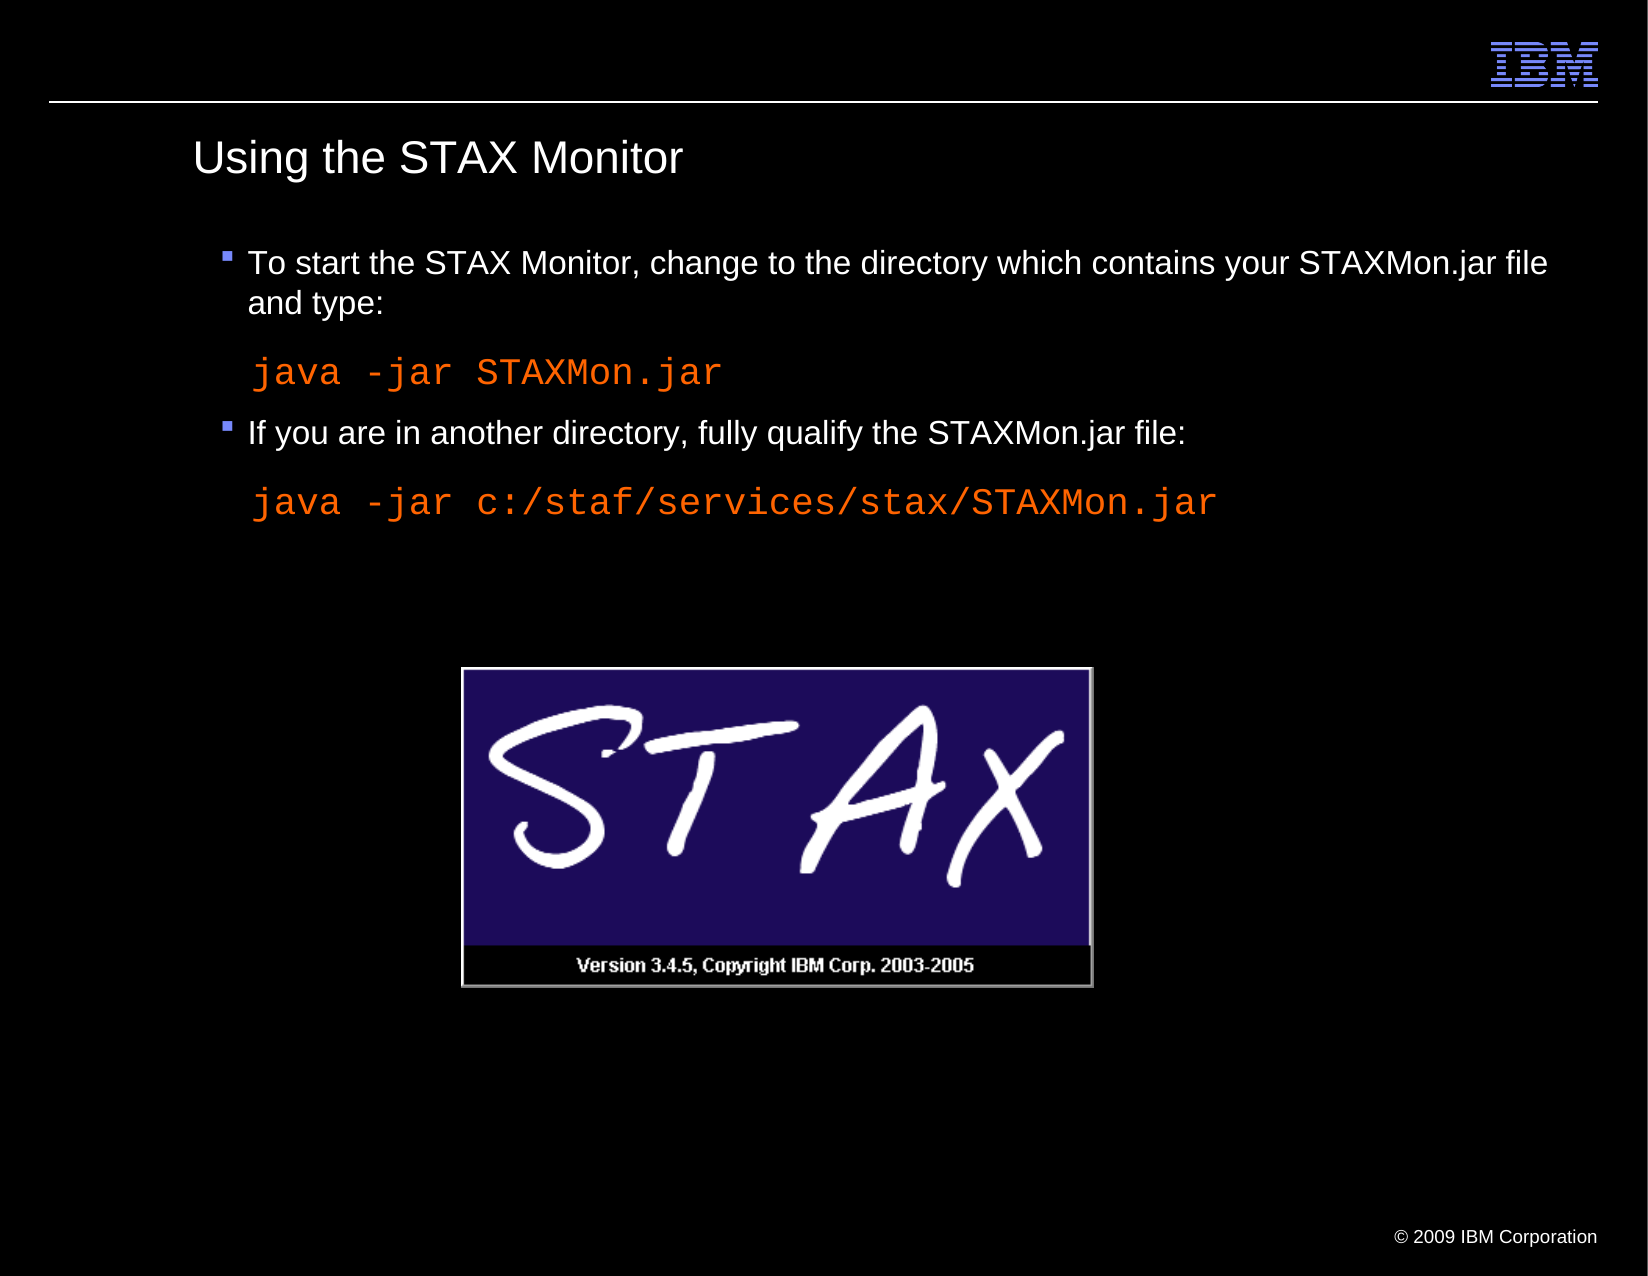

# Using the STAX Monitor
To start the STAX Monitor, change to the directory which contains your STAXMon.jar file and type:
 java -jar STAXMon.jar
If you are in another directory, fully qualify the STAXMon.jar file:
 java -jar c:/staf/services/stax/STAXMon.jar